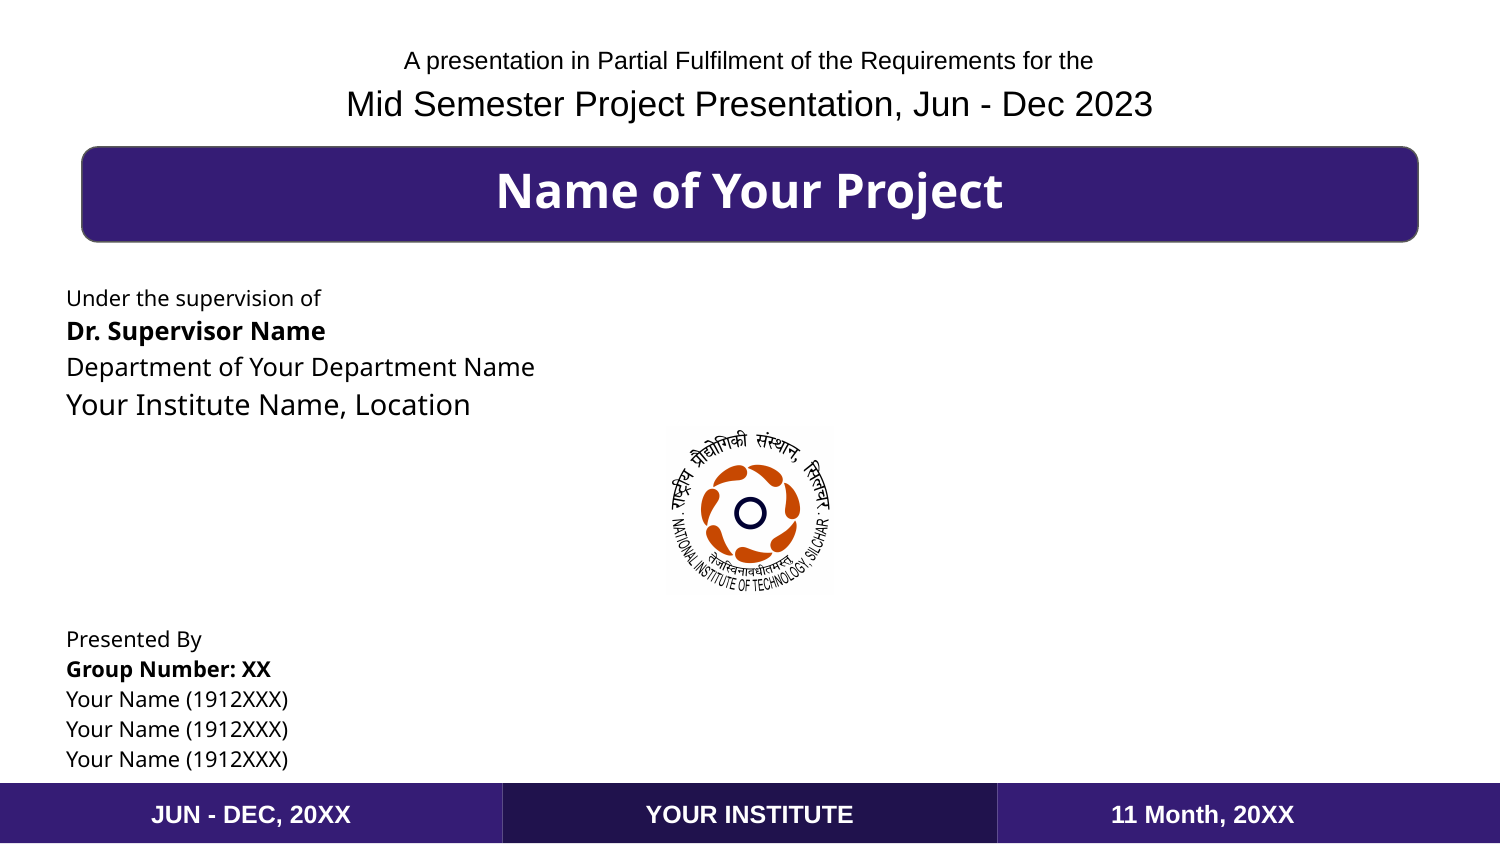

A presentation in Partial Fulfilment of the Requirements for the
Mid Semester Project Presentation, Jun - Dec 2023
Name of Your Project
# Under the supervision of Dr. Supervisor Name Department of Your Department Name Your Institute Name, Location Presented By Group Number: XX Your Name (1912XXX) Your Name (1912XXX) Your Name (1912XXX)
JUN - DEC, 20XX
YOUR INSTITUTE
 11 Month, 20XX